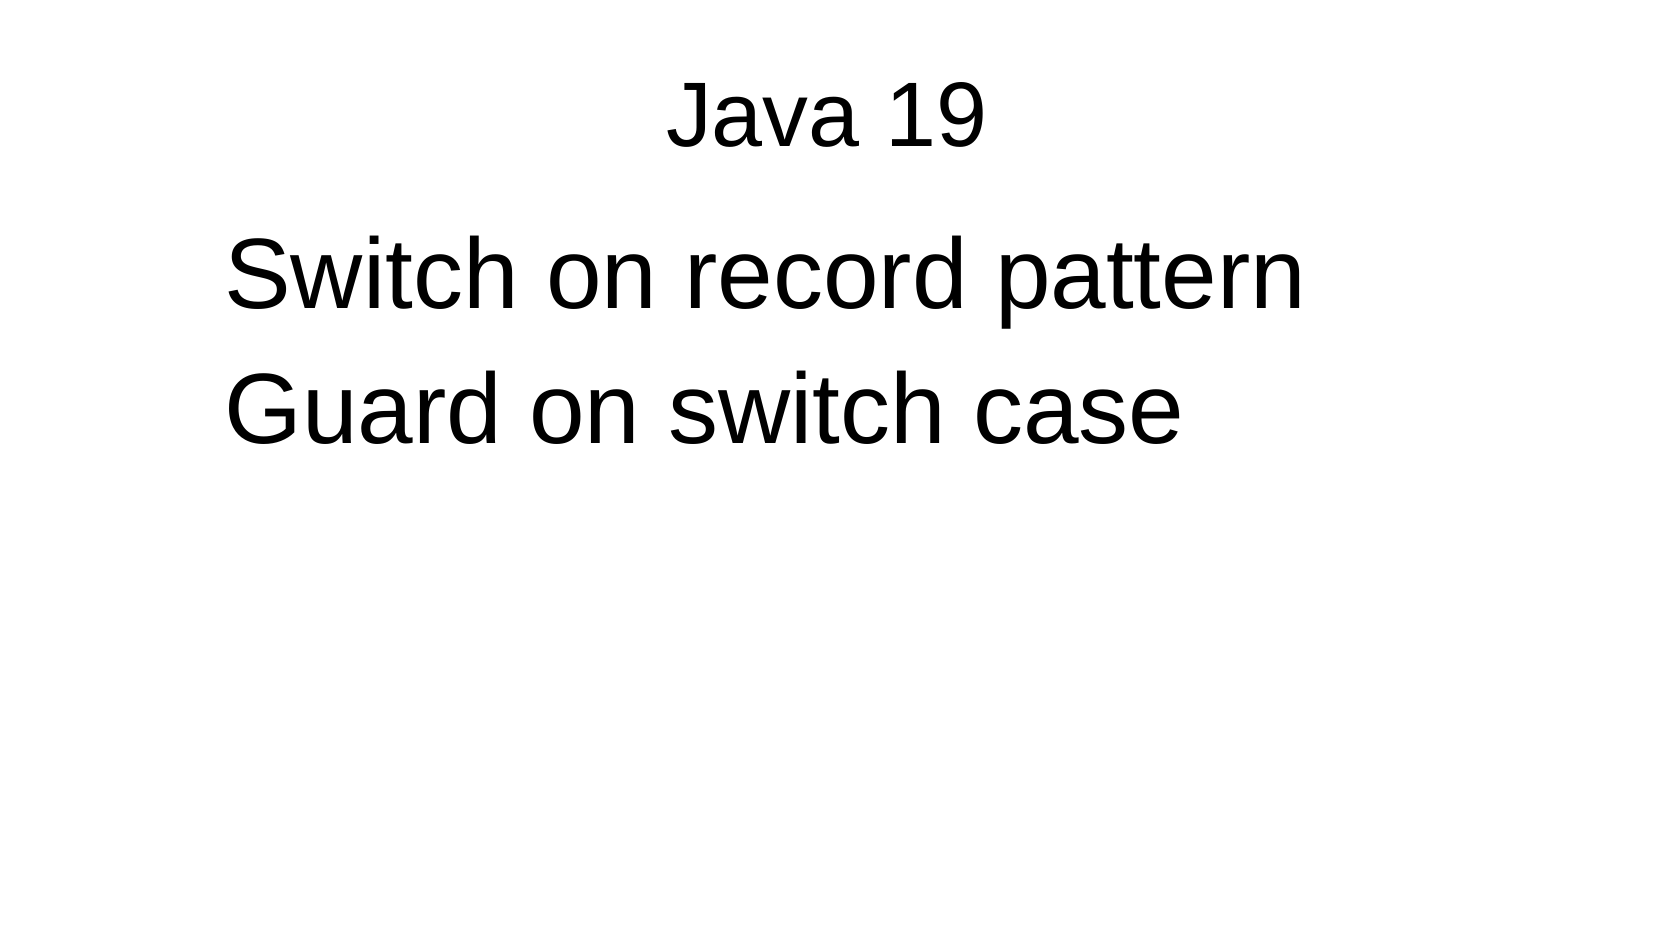

# Java 19
Switch on record pattern
Guard on switch case